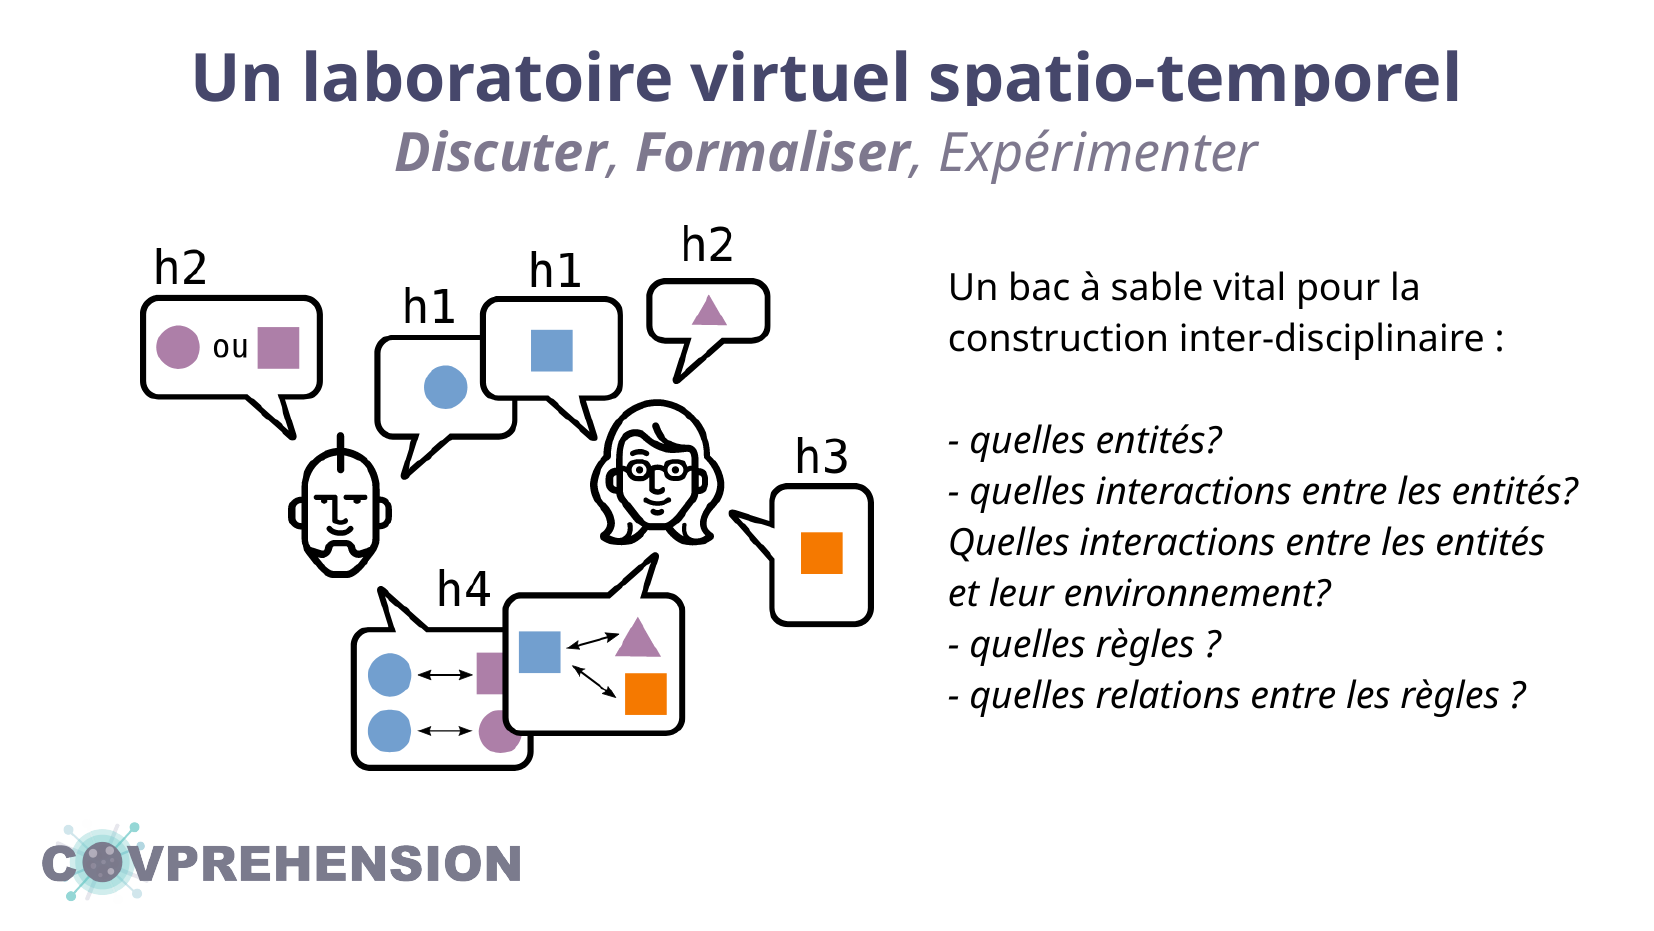

# Un laboratoire virtuel spatio-temporel
Discuter, Formaliser, Expérimenter
Un bac à sable vital pour la construction inter-disciplinaire :
- quelles entités?
- quelles interactions entre les entités? Quelles interactions entre les entités et leur environnement?
- quelles règles ?
- quelles relations entre les règles ?